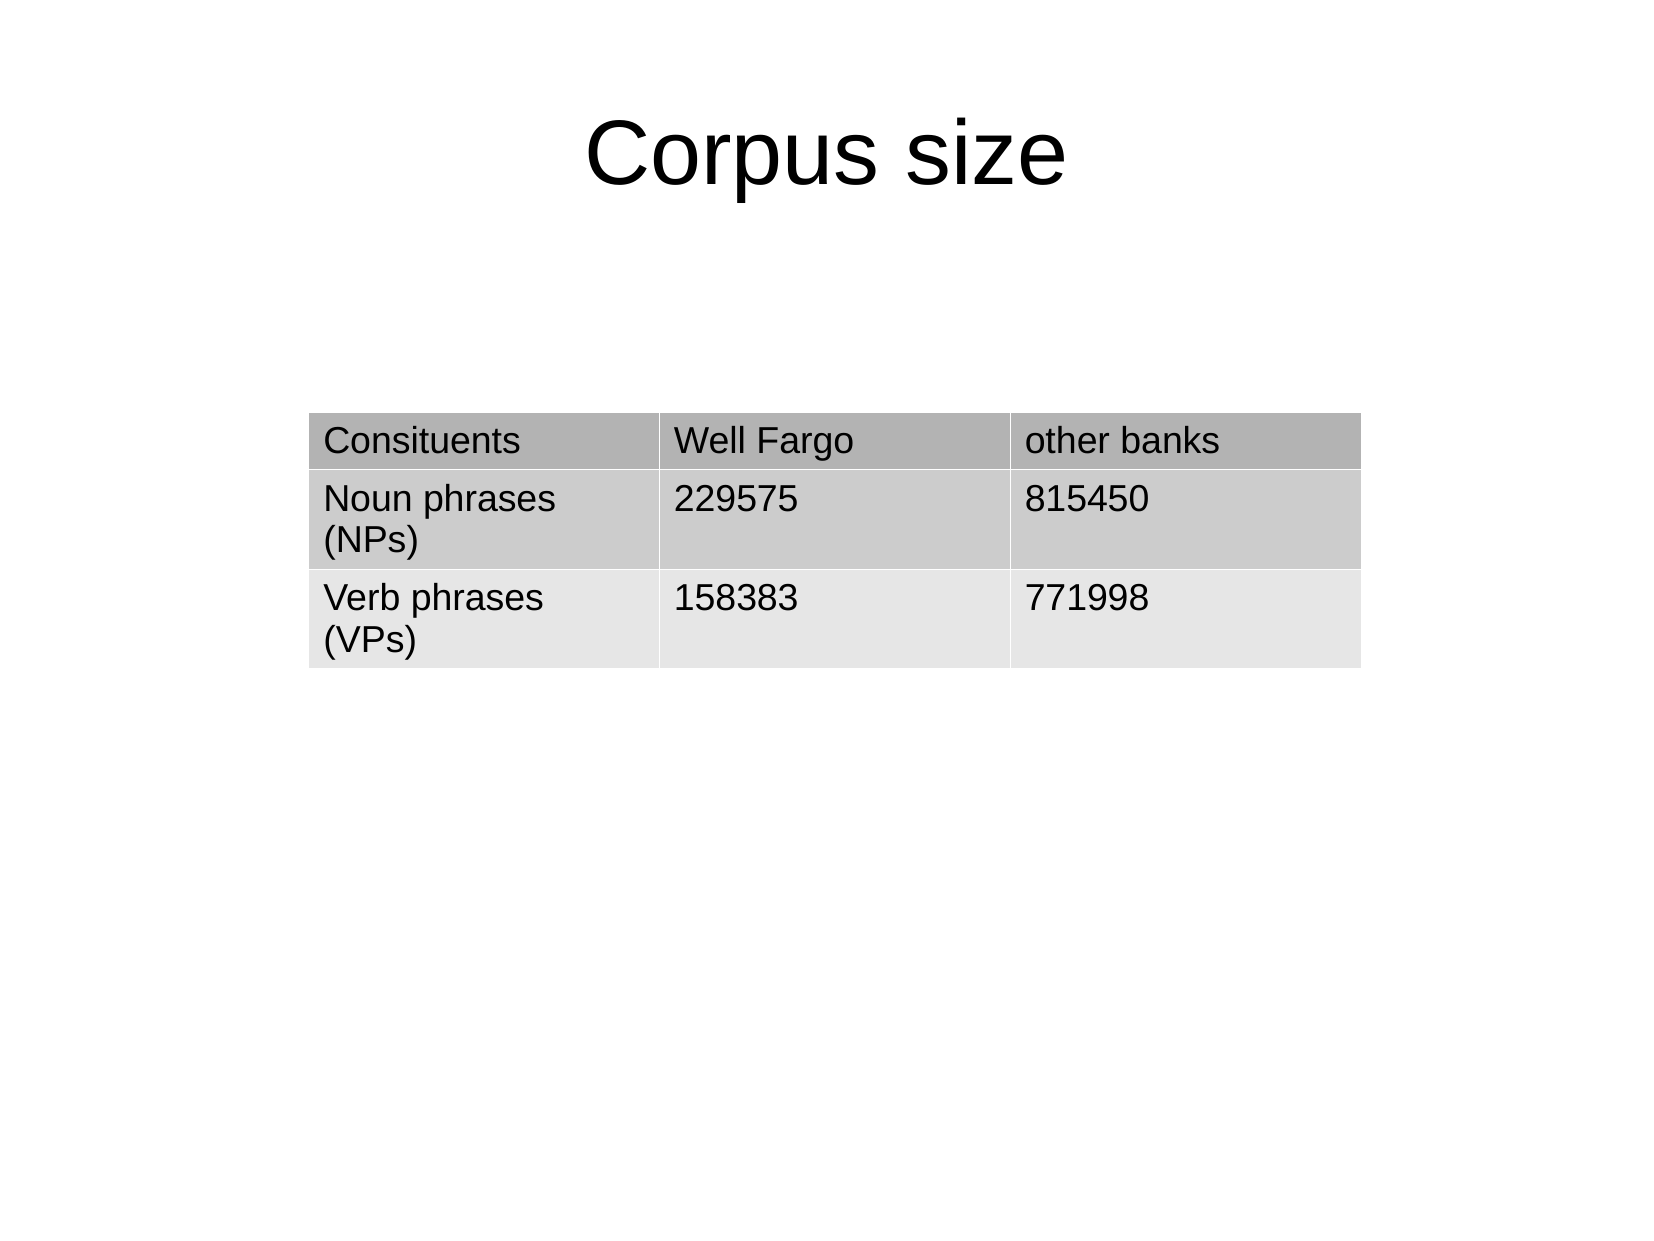

# Corpus size
| Consituents | Well Fargo | other banks |
| --- | --- | --- |
| Noun phrases (NPs) | 229575 | 815450 |
| Verb phrases (VPs) | 158383 | 771998 |